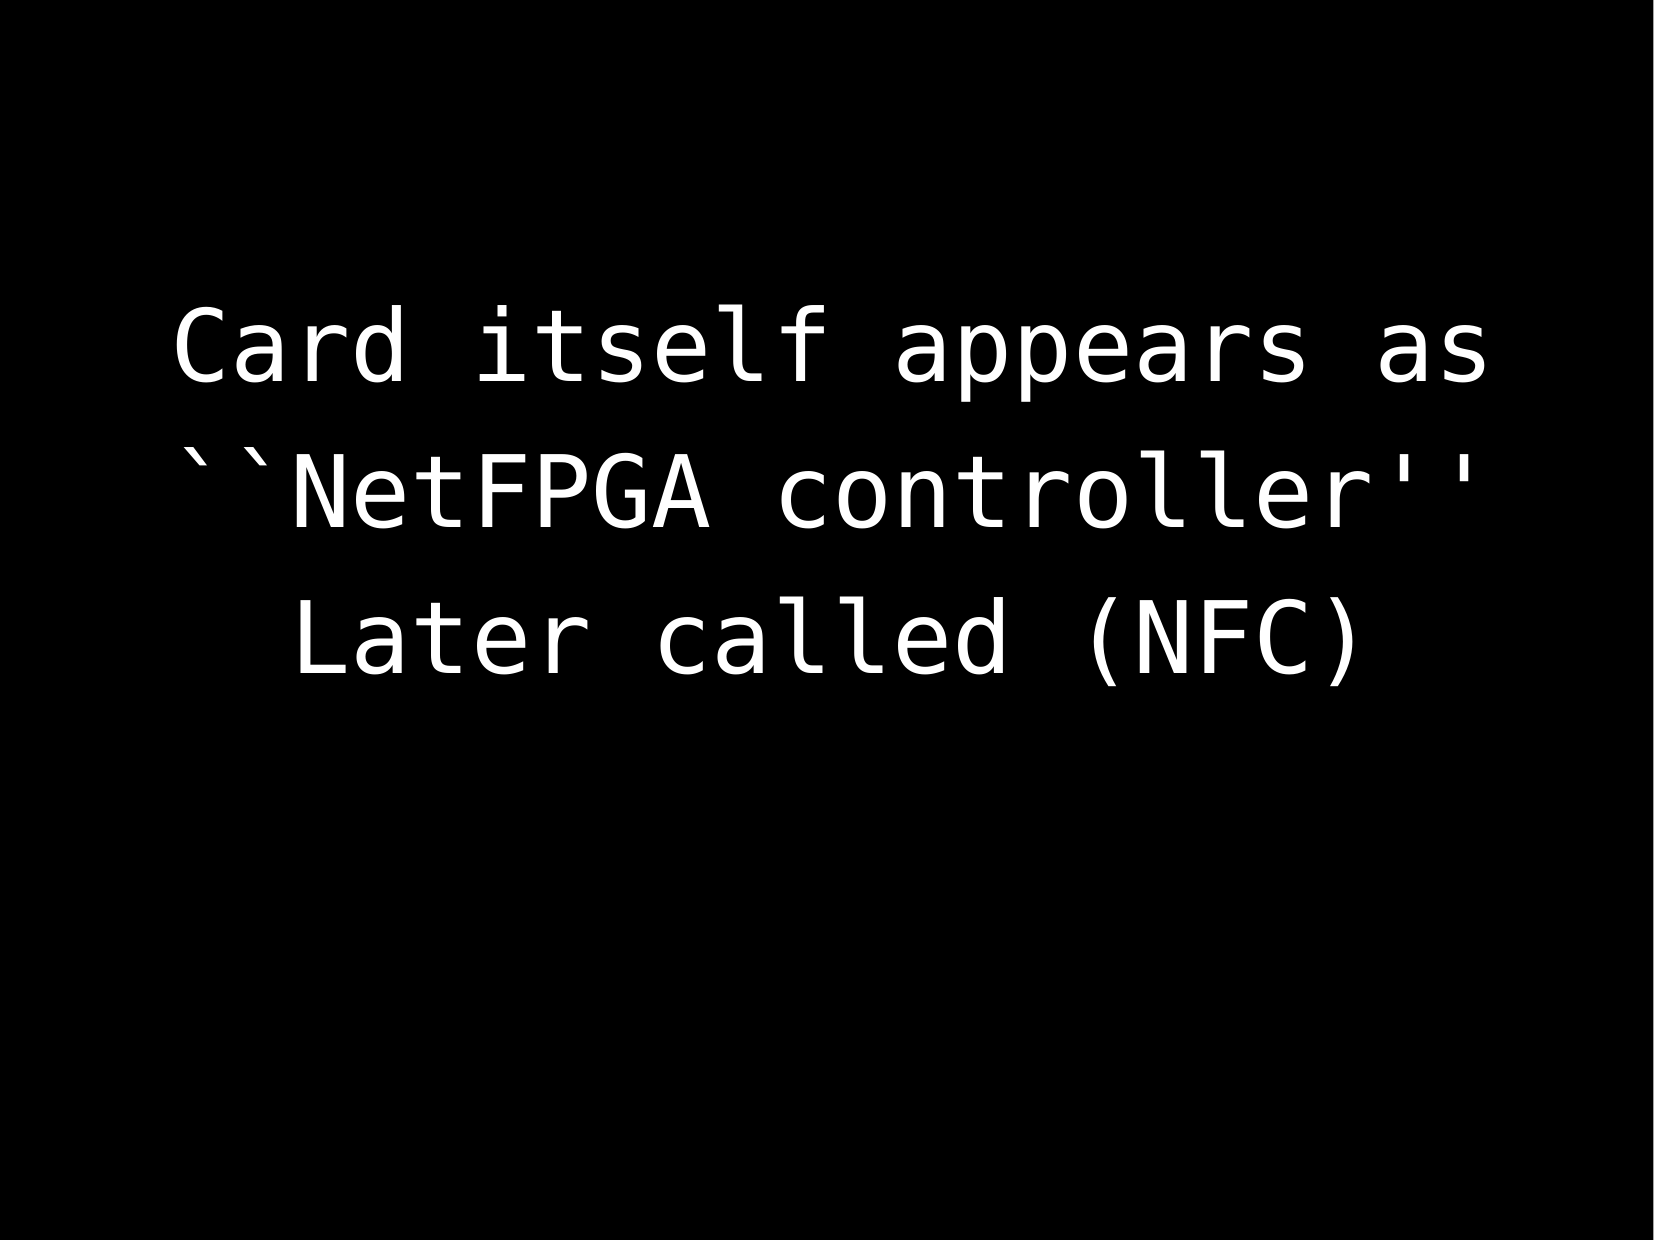

#
Card itself appears as
``NetFPGA controller''
Later called (NFC)